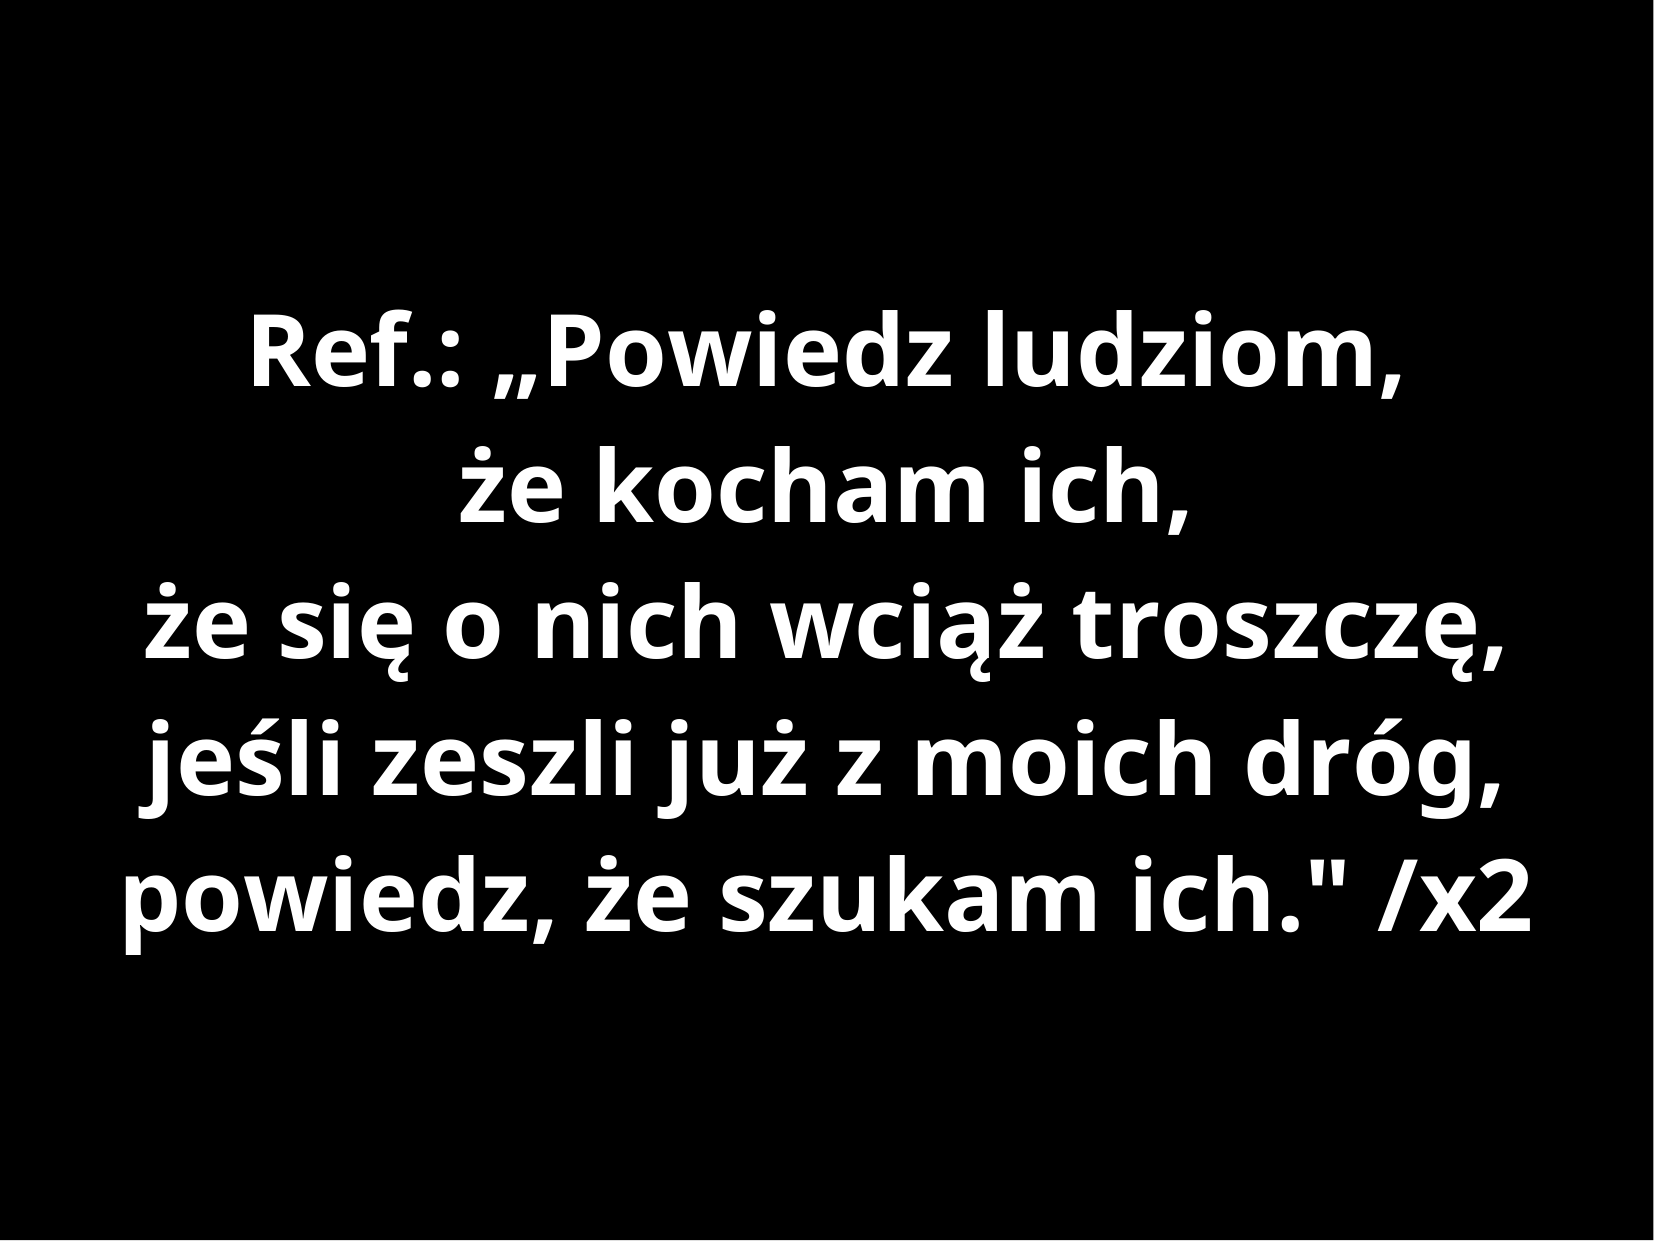

# Ref.: „Powiedz ludziom, że kocham ich, że się o nich wciąż troszczę, jeśli zeszli już z moich dróg, powiedz, że szukam ich." /x2